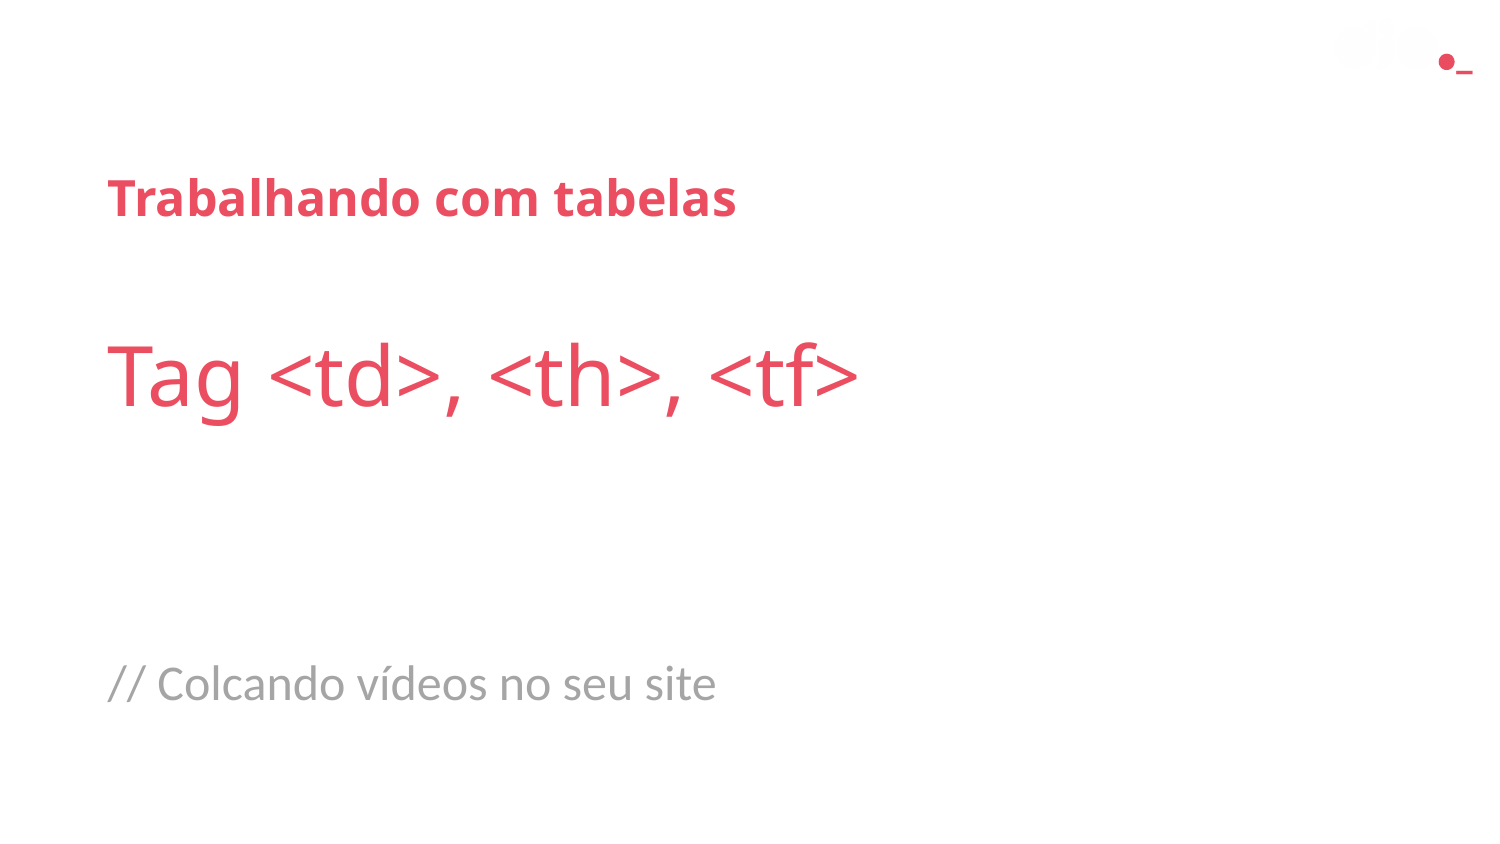

Trabalhando com tabelas
Tag <td>, <th>, <tf>
// Colcando vídeos no seu site